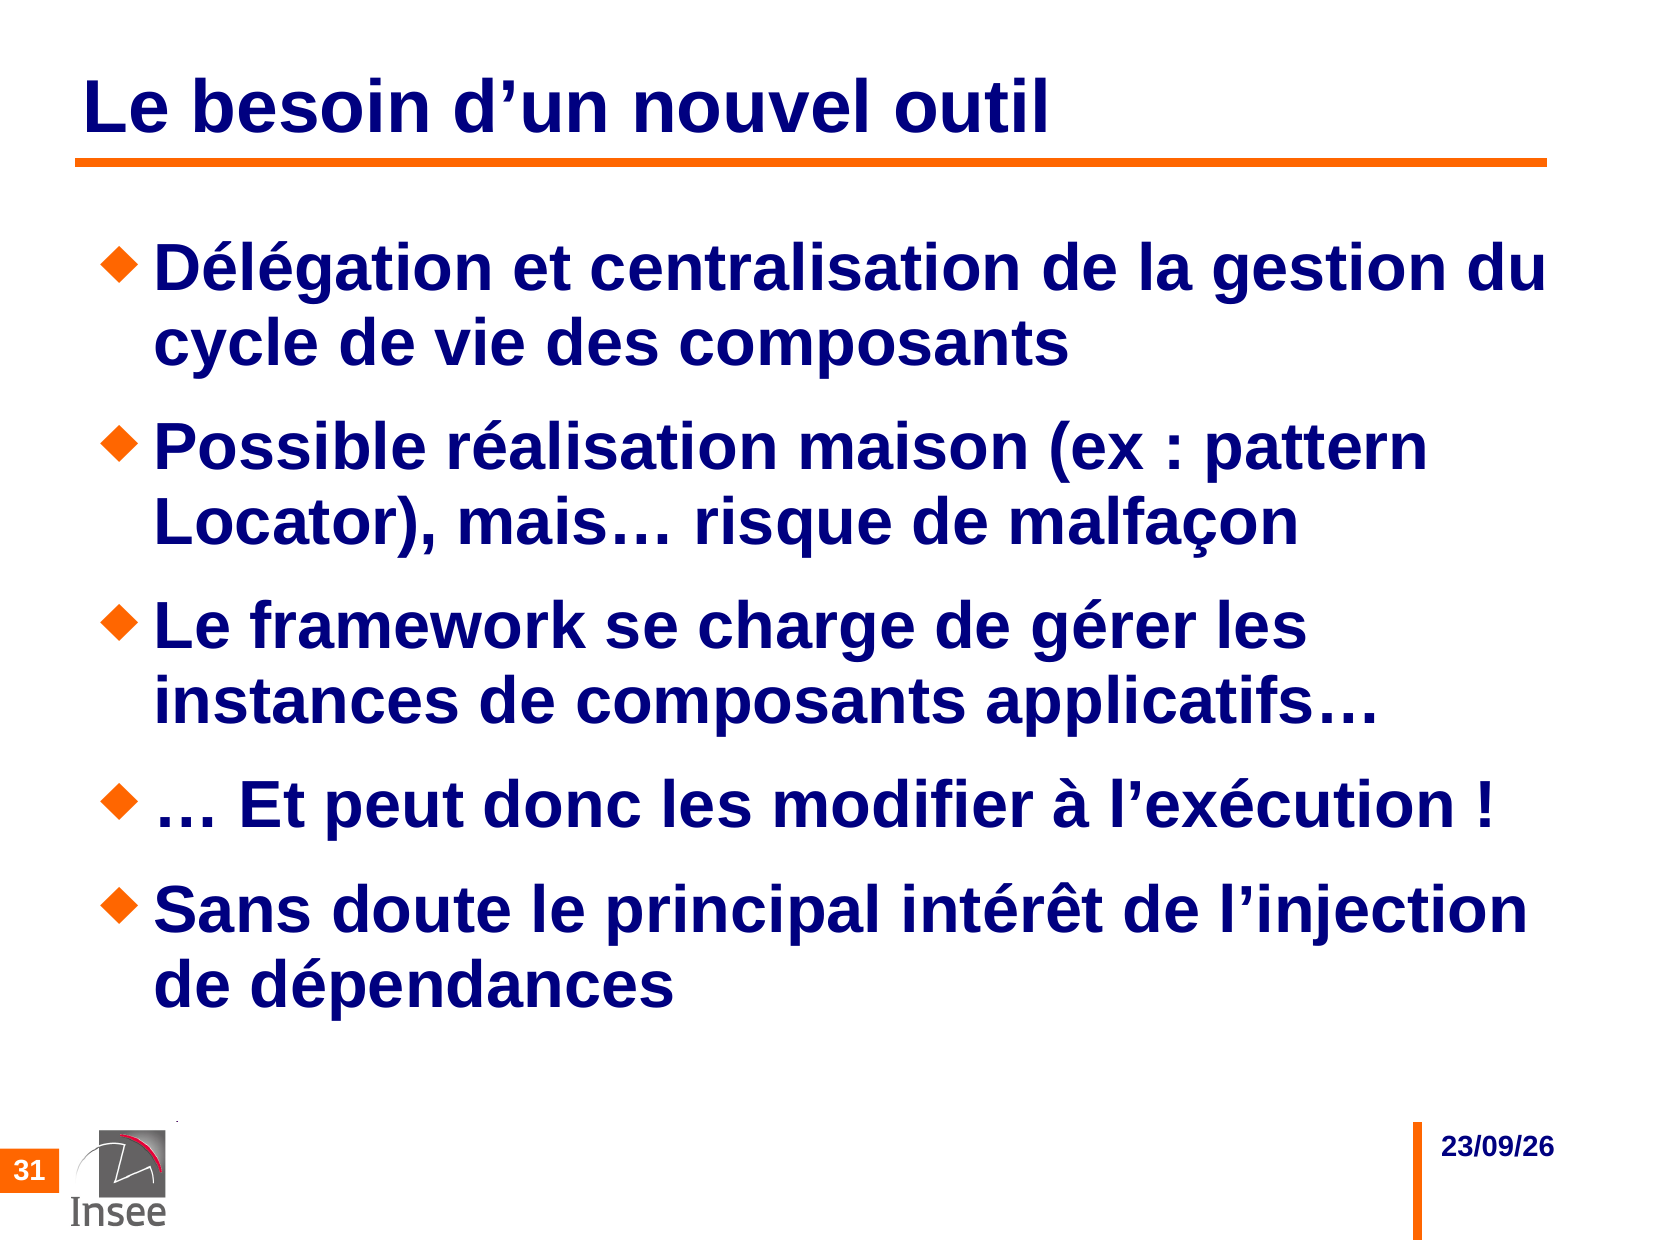

# Le besoin d’un nouvel outil
Délégation et centralisation de la gestion du cycle de vie des composants
Possible réalisation maison (ex : pattern Locator), mais… risque de malfaçon
Le framework se charge de gérer les instances de composants applicatifs…
… Et peut donc les modifier à l’exécution !
Sans doute le principal intérêt de l’injection de dépendances
31